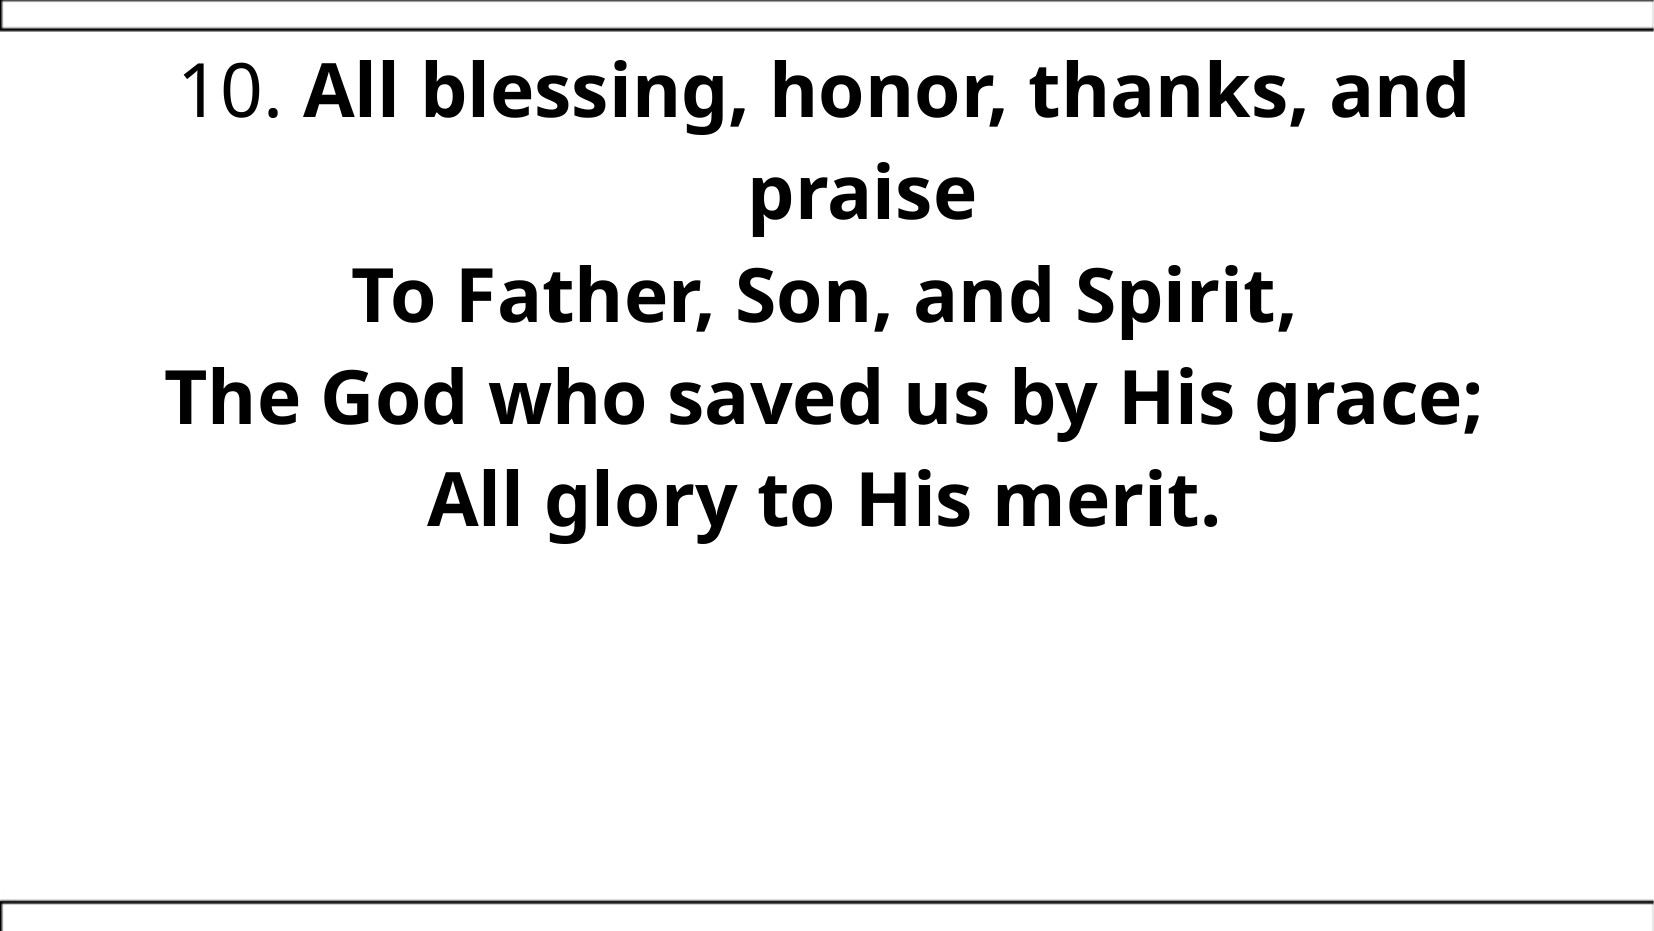

10. All blessing, honor, thanks, and praise
To Father, Son, and Spirit,
The God who saved us by His grace;
All glory to His merit.